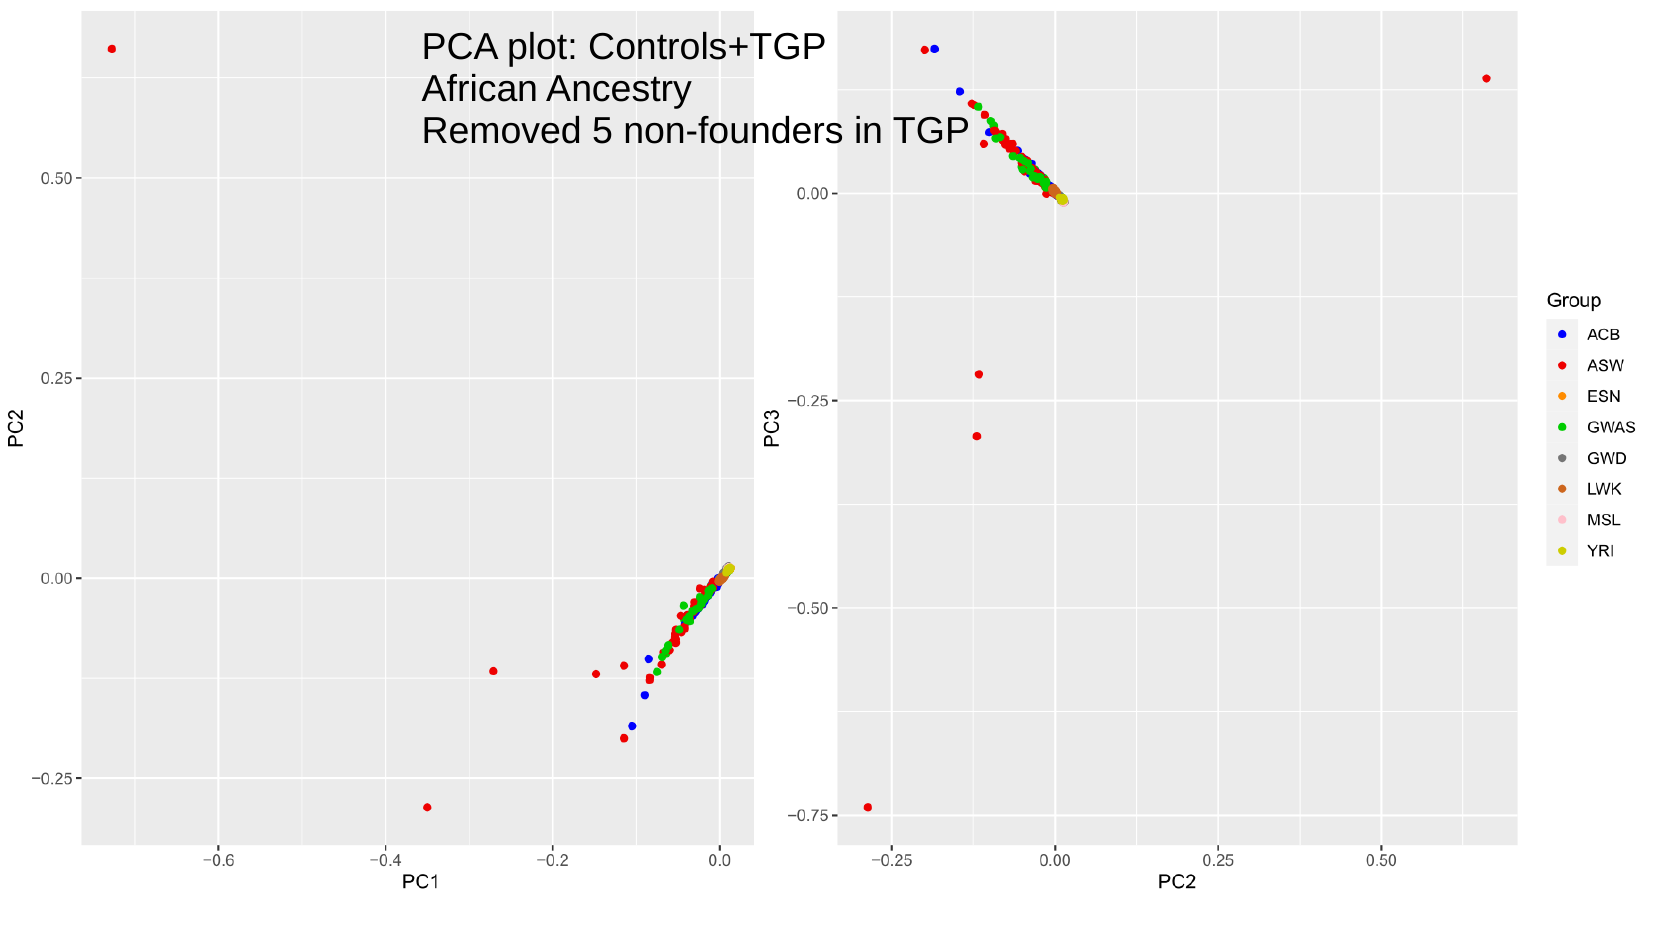

PCA plot: Controls+TGP
African Ancestry
Removed 5 non-founders in TGP